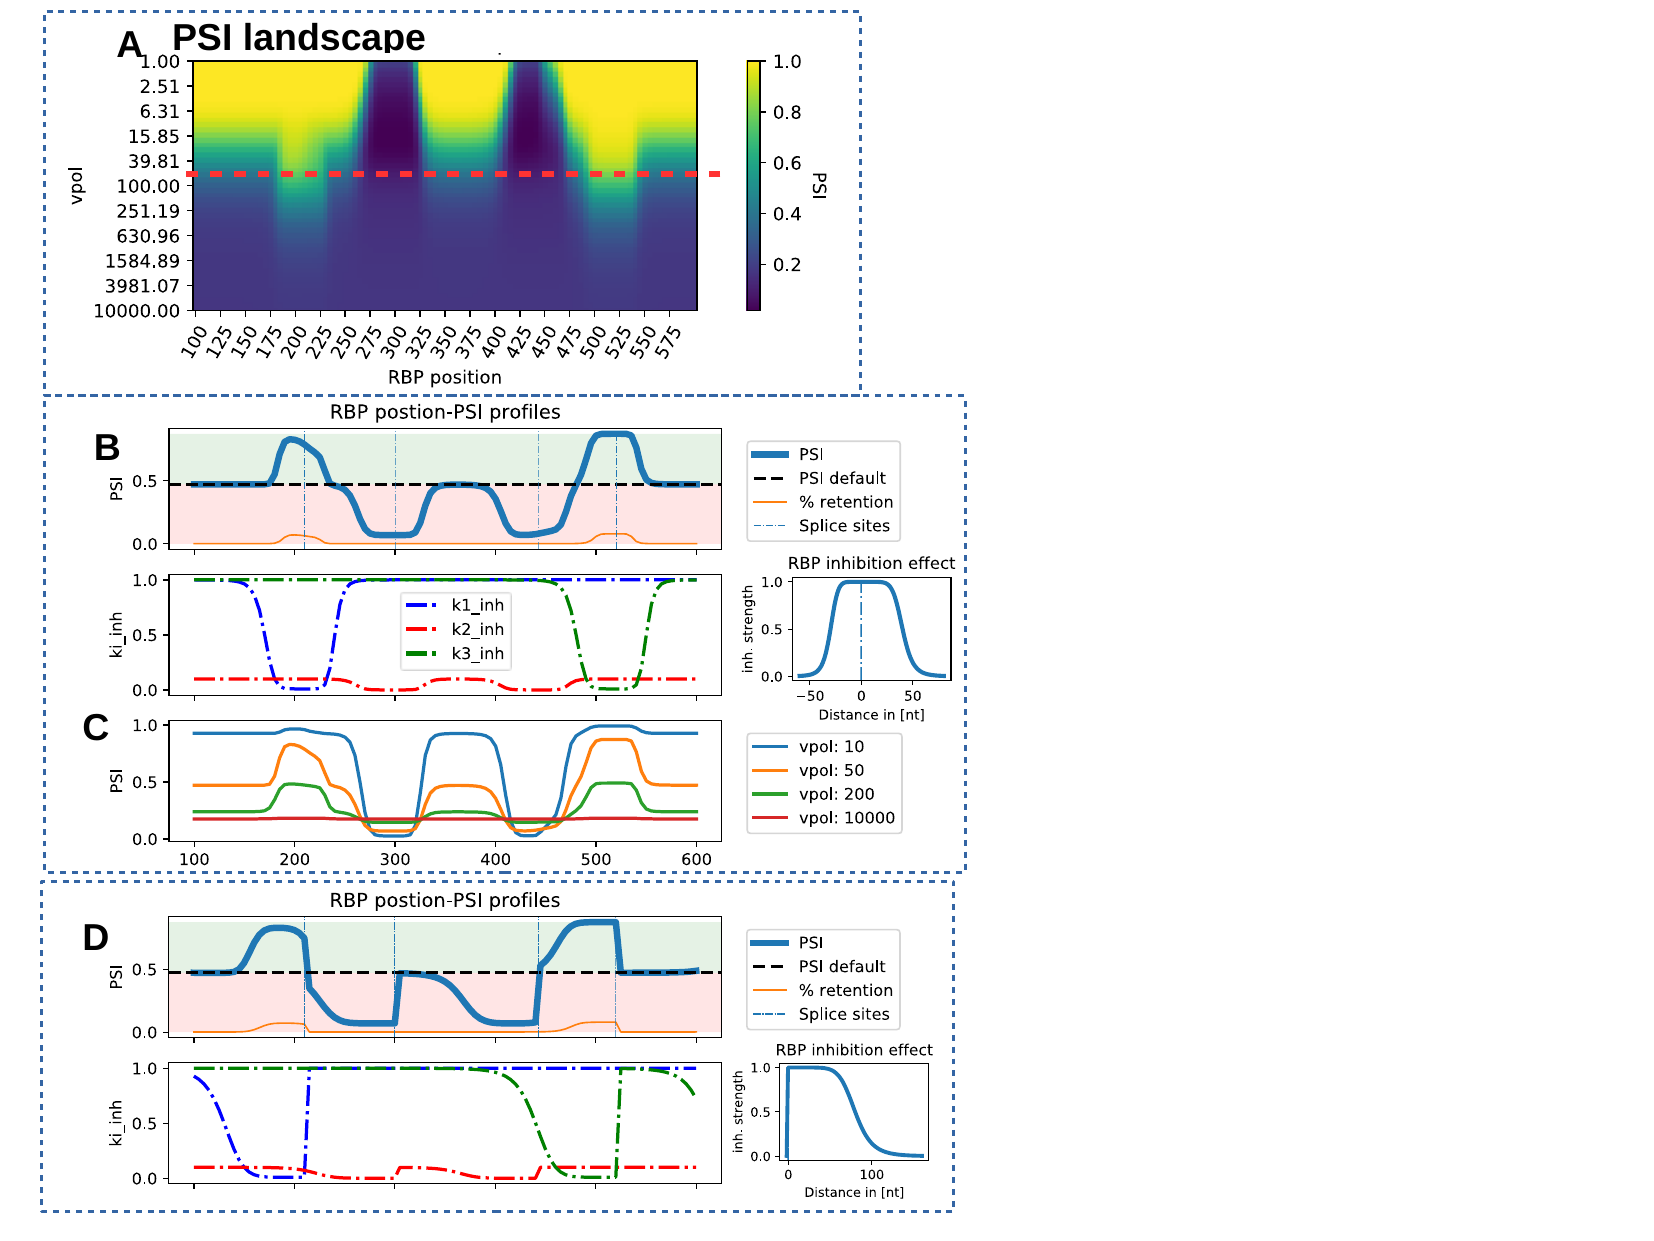

# Figure 4
PSI landscape
A
pos1
pos2
Ex1
Ex2
Ex3
B
C
D